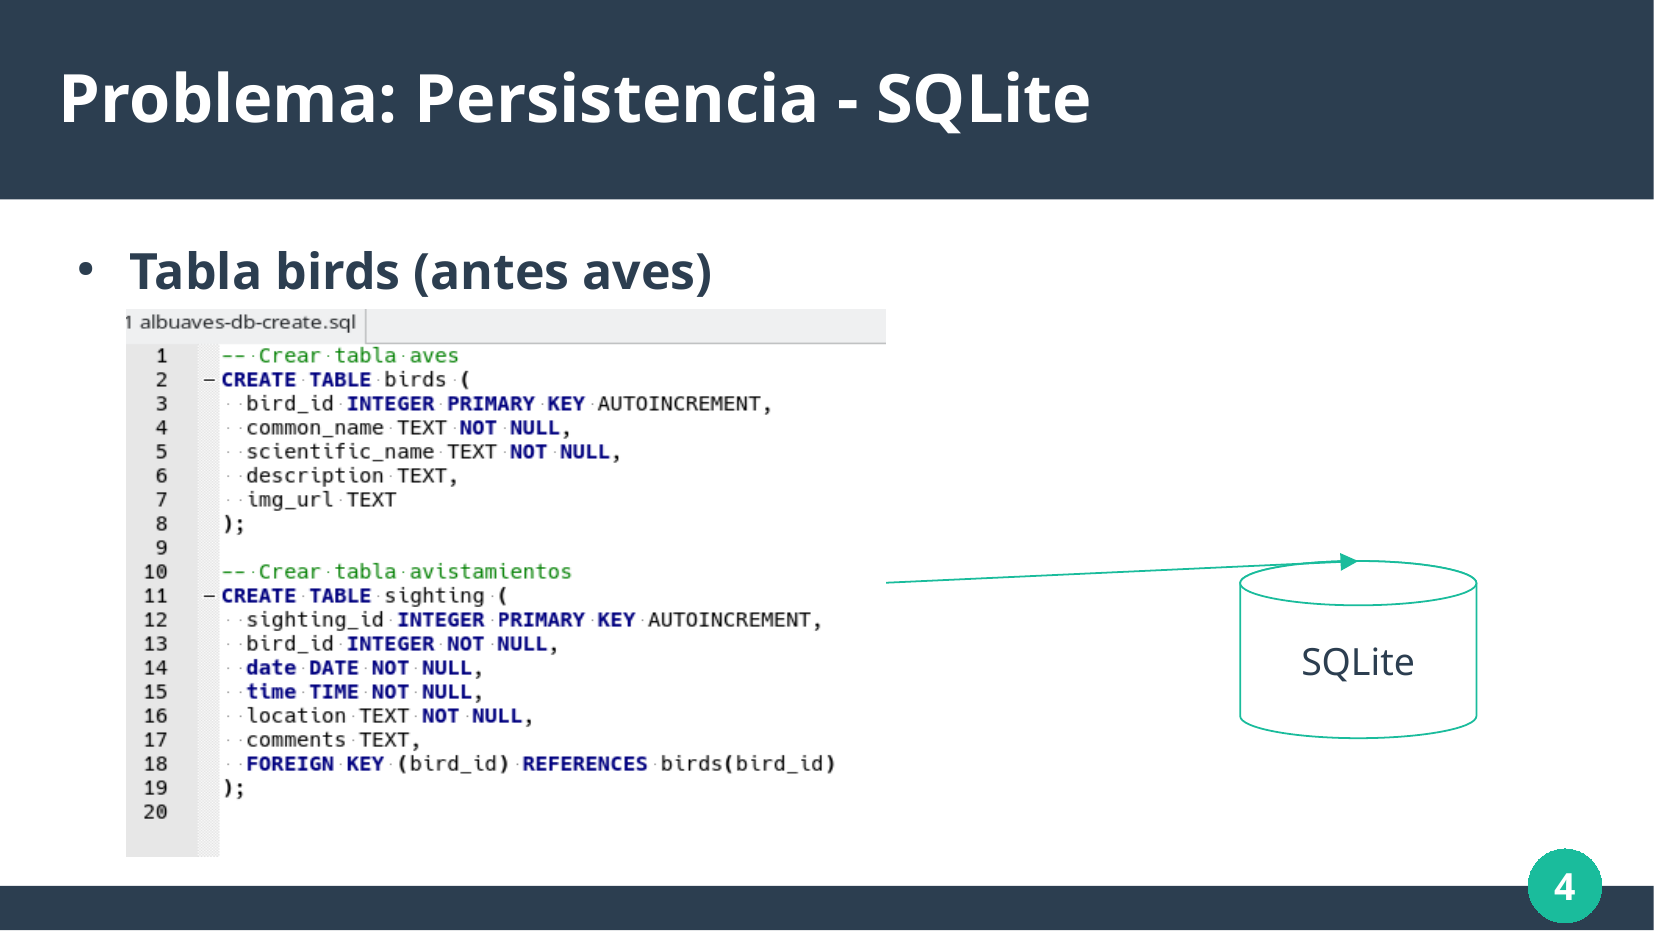

# Problema: Persistencia - SQLite
Tabla birds (antes aves)
SQLite
4